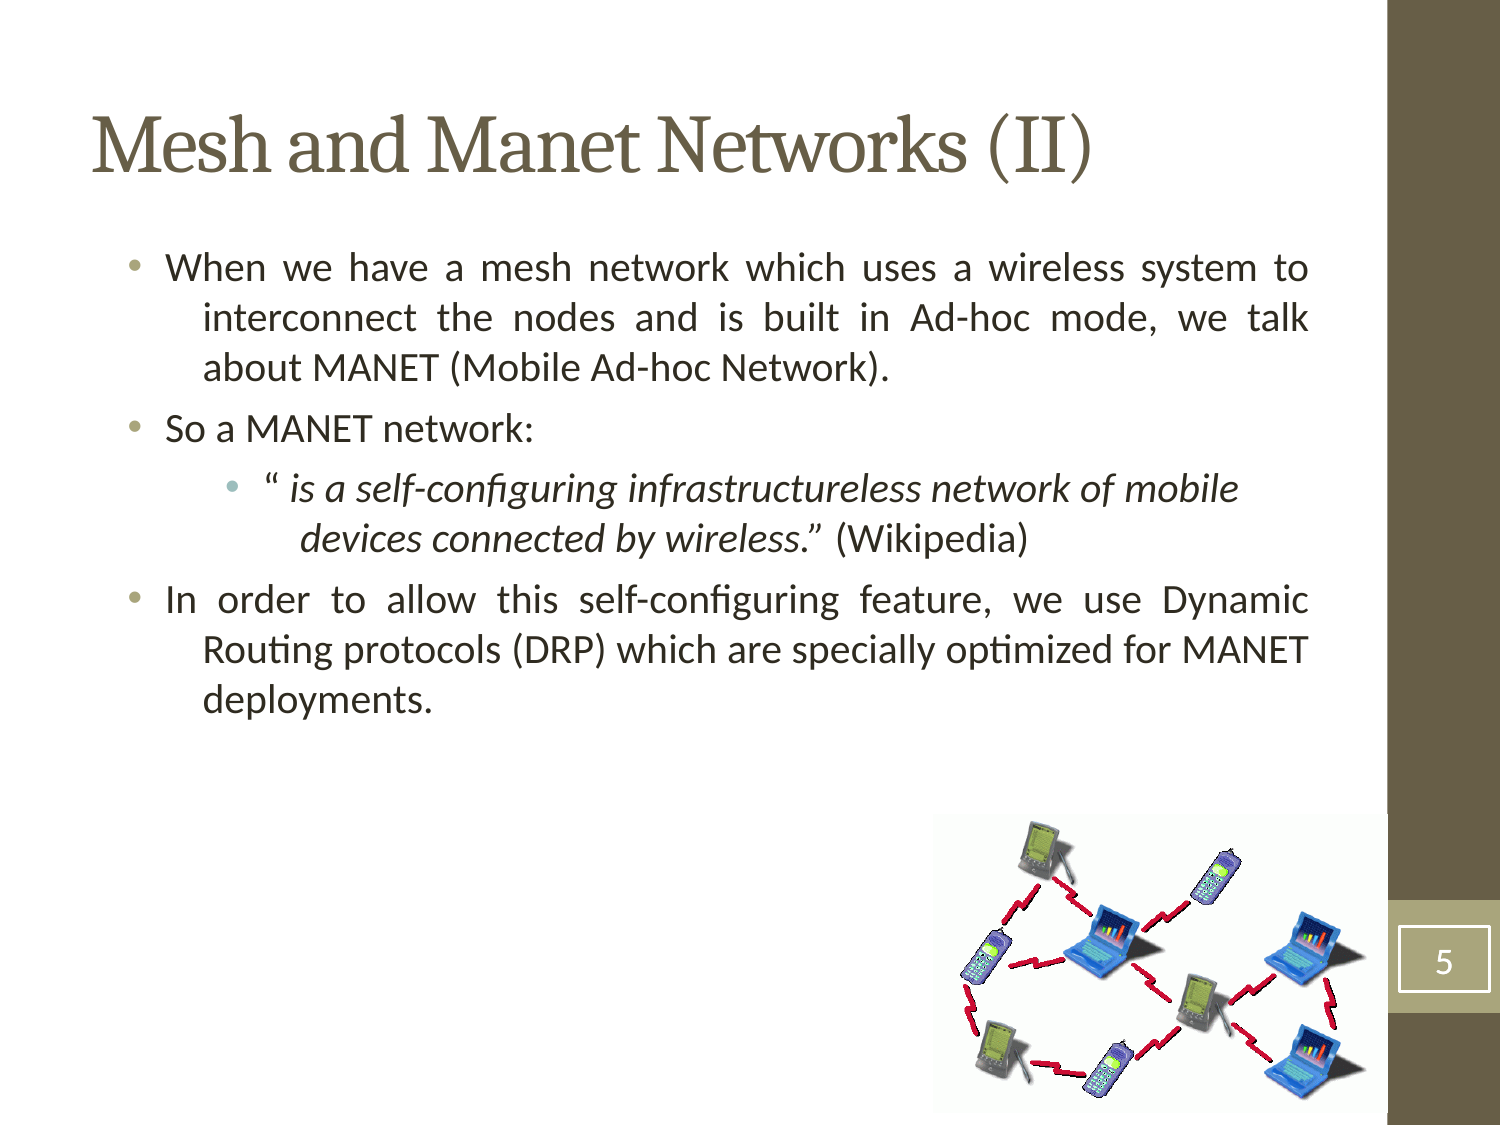

# Mesh and Manet Networks (II)
When we have a mesh network which uses a wireless system to interconnect the nodes and is built in Ad-hoc mode, we talk about MANET (Mobile Ad-hoc Network).
So a MANET network:
“ is a self-configuring infrastructureless network of mobile devices connected by wireless.” (Wikipedia)
In order to allow this self-configuring feature, we use Dynamic Routing protocols (DRP) which are specially optimized for MANET deployments.
5